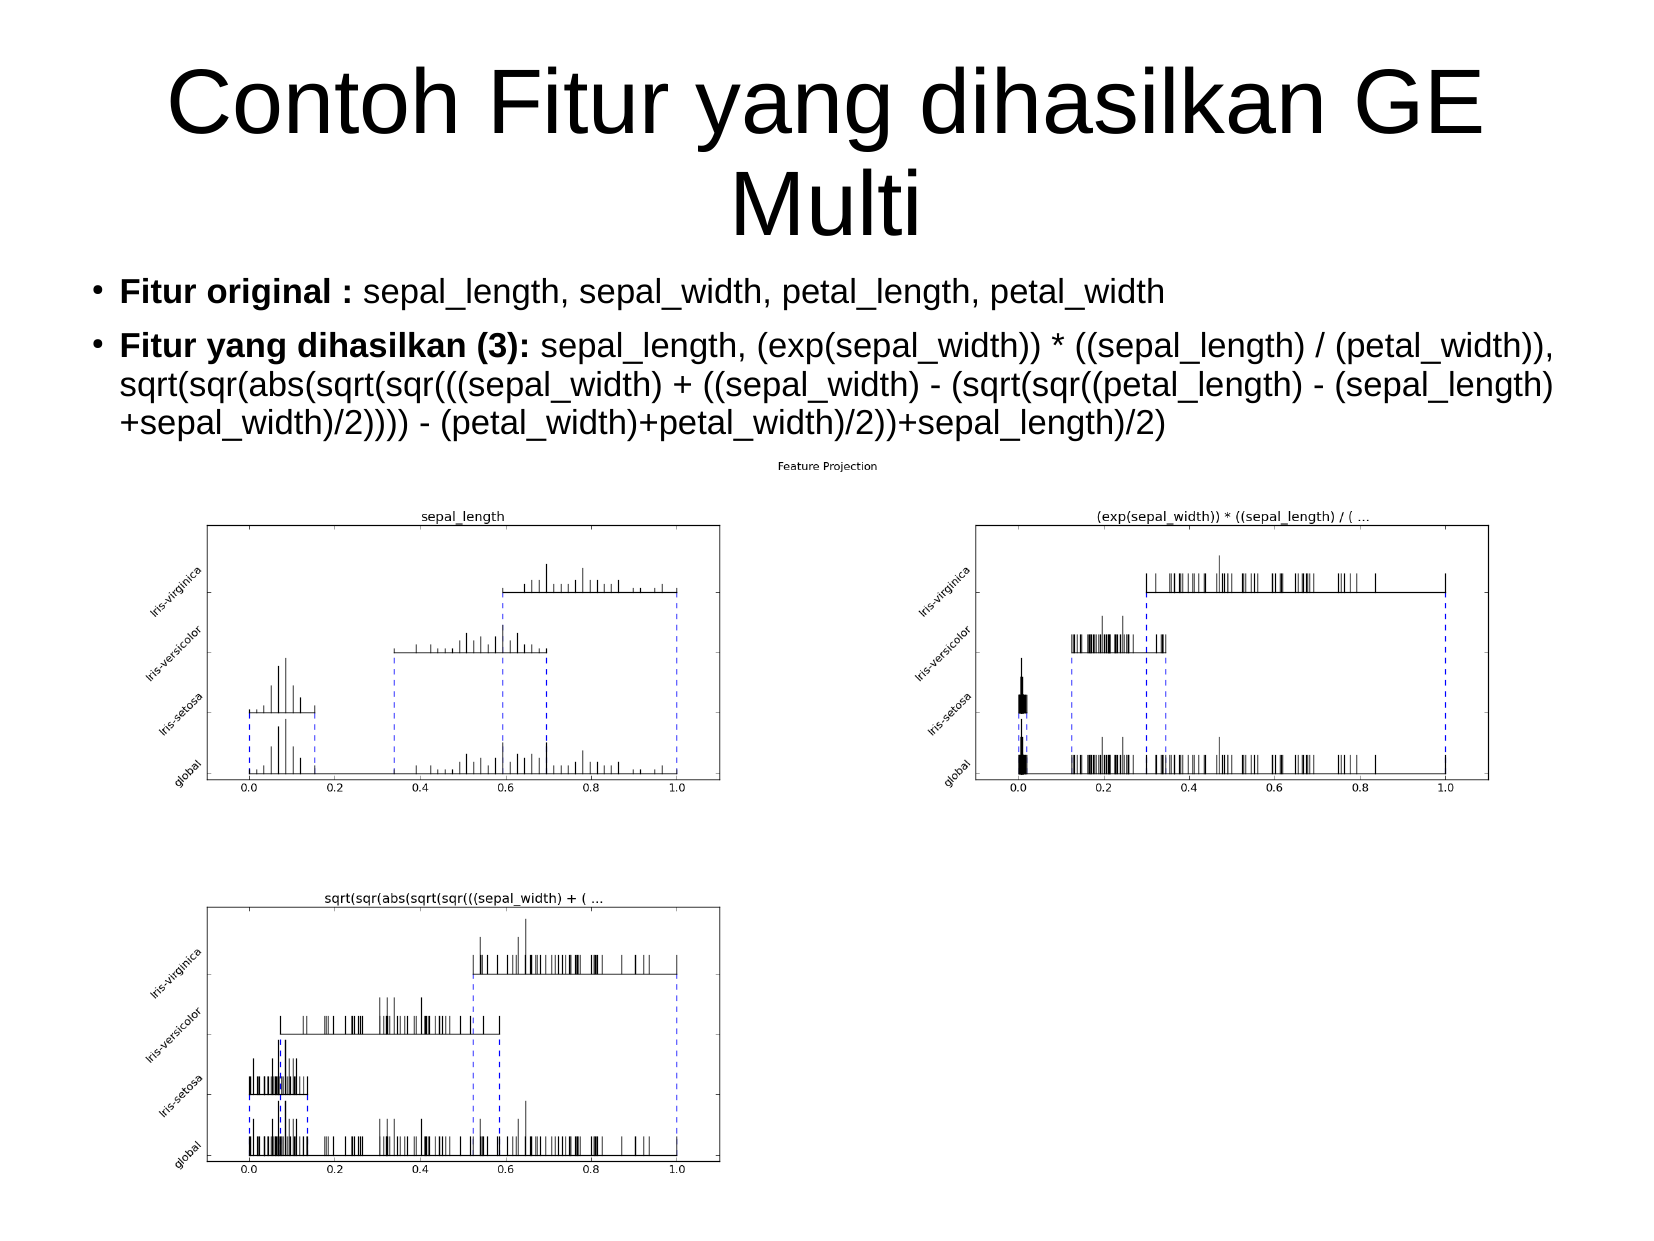

# Contoh Fitur yang dihasilkan GE Multi
Fitur original : sepal_length, sepal_width, petal_length, petal_width
Fitur yang dihasilkan (3): sepal_length, (exp(sepal_width)) * ((sepal_length) / (petal_width)), sqrt(sqr(abs(sqrt(sqr(((sepal_width) + ((sepal_width) - (sqrt(sqr((petal_length) - (sepal_length)+sepal_width)/2)))) - (petal_width)+petal_width)/2))+sepal_length)/2)